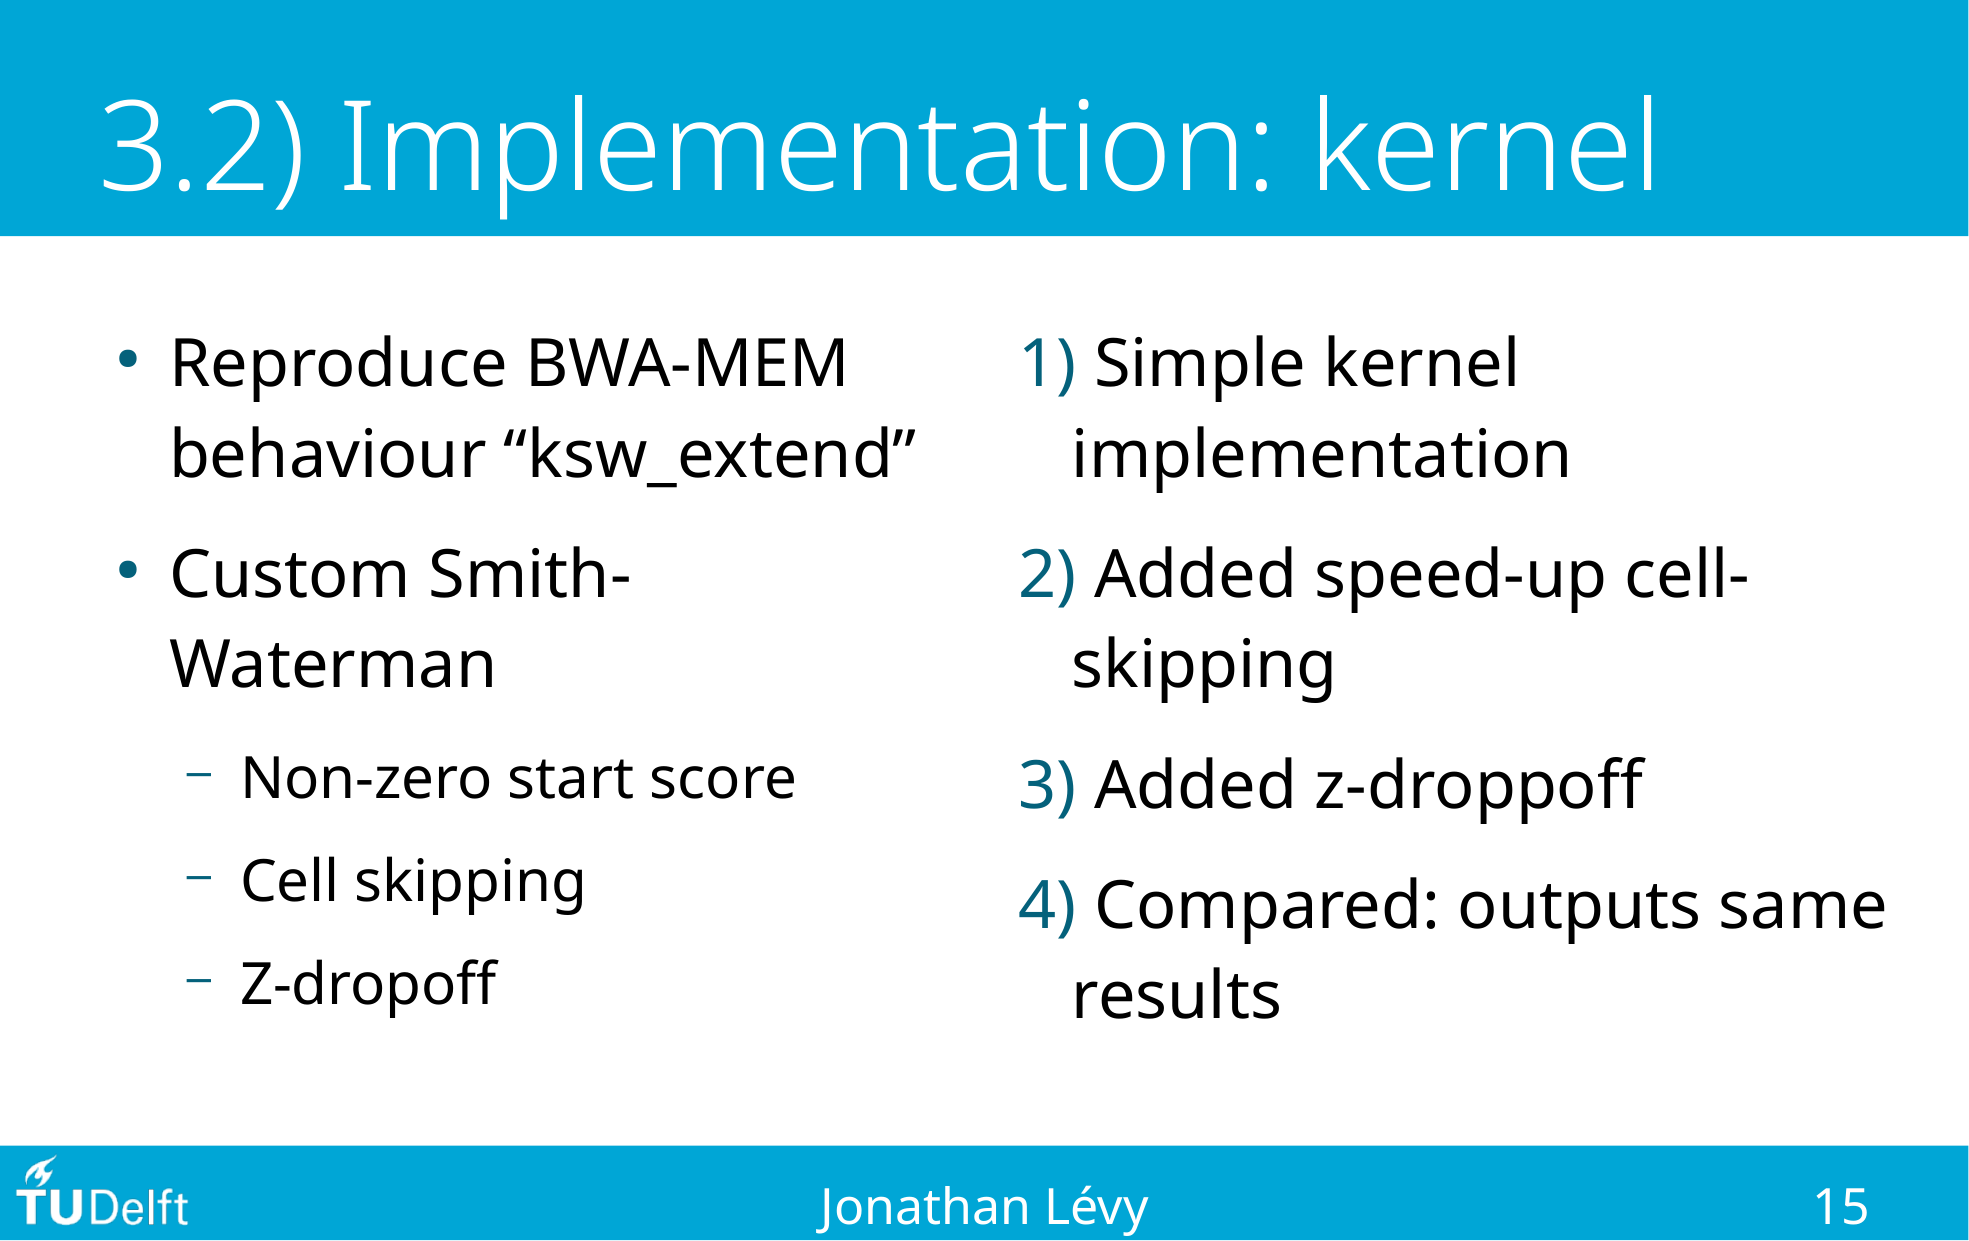

# 3.2) Implementation: kernel
Reproduce BWA-MEM behaviour “ksw_extend”
Custom Smith-Waterman
Non-zero start score
Cell skipping
Z-dropoff
 Simple kernel implementation
 Added speed-up cell-skipping
 Added z-droppoff
 Compared: outputs same results
Jonathan Lévy
15